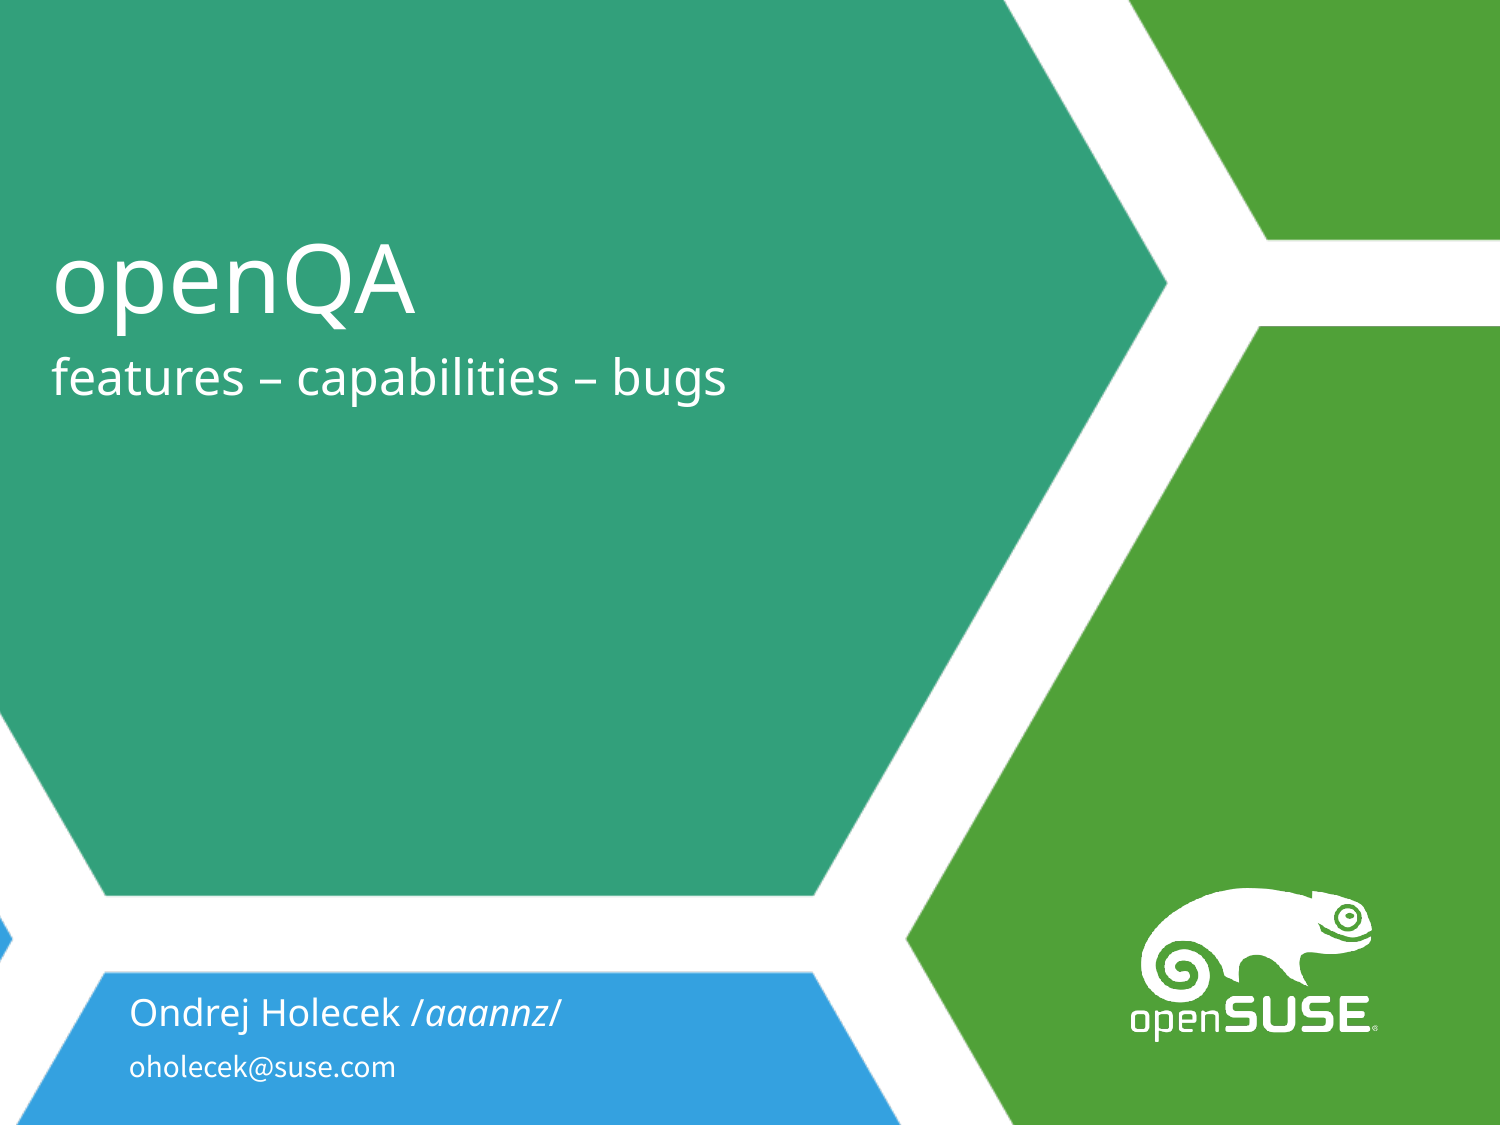

# openQA features – capabilities – bugs
Ondrej Holecek /aaannz/
oholecek@suse.com